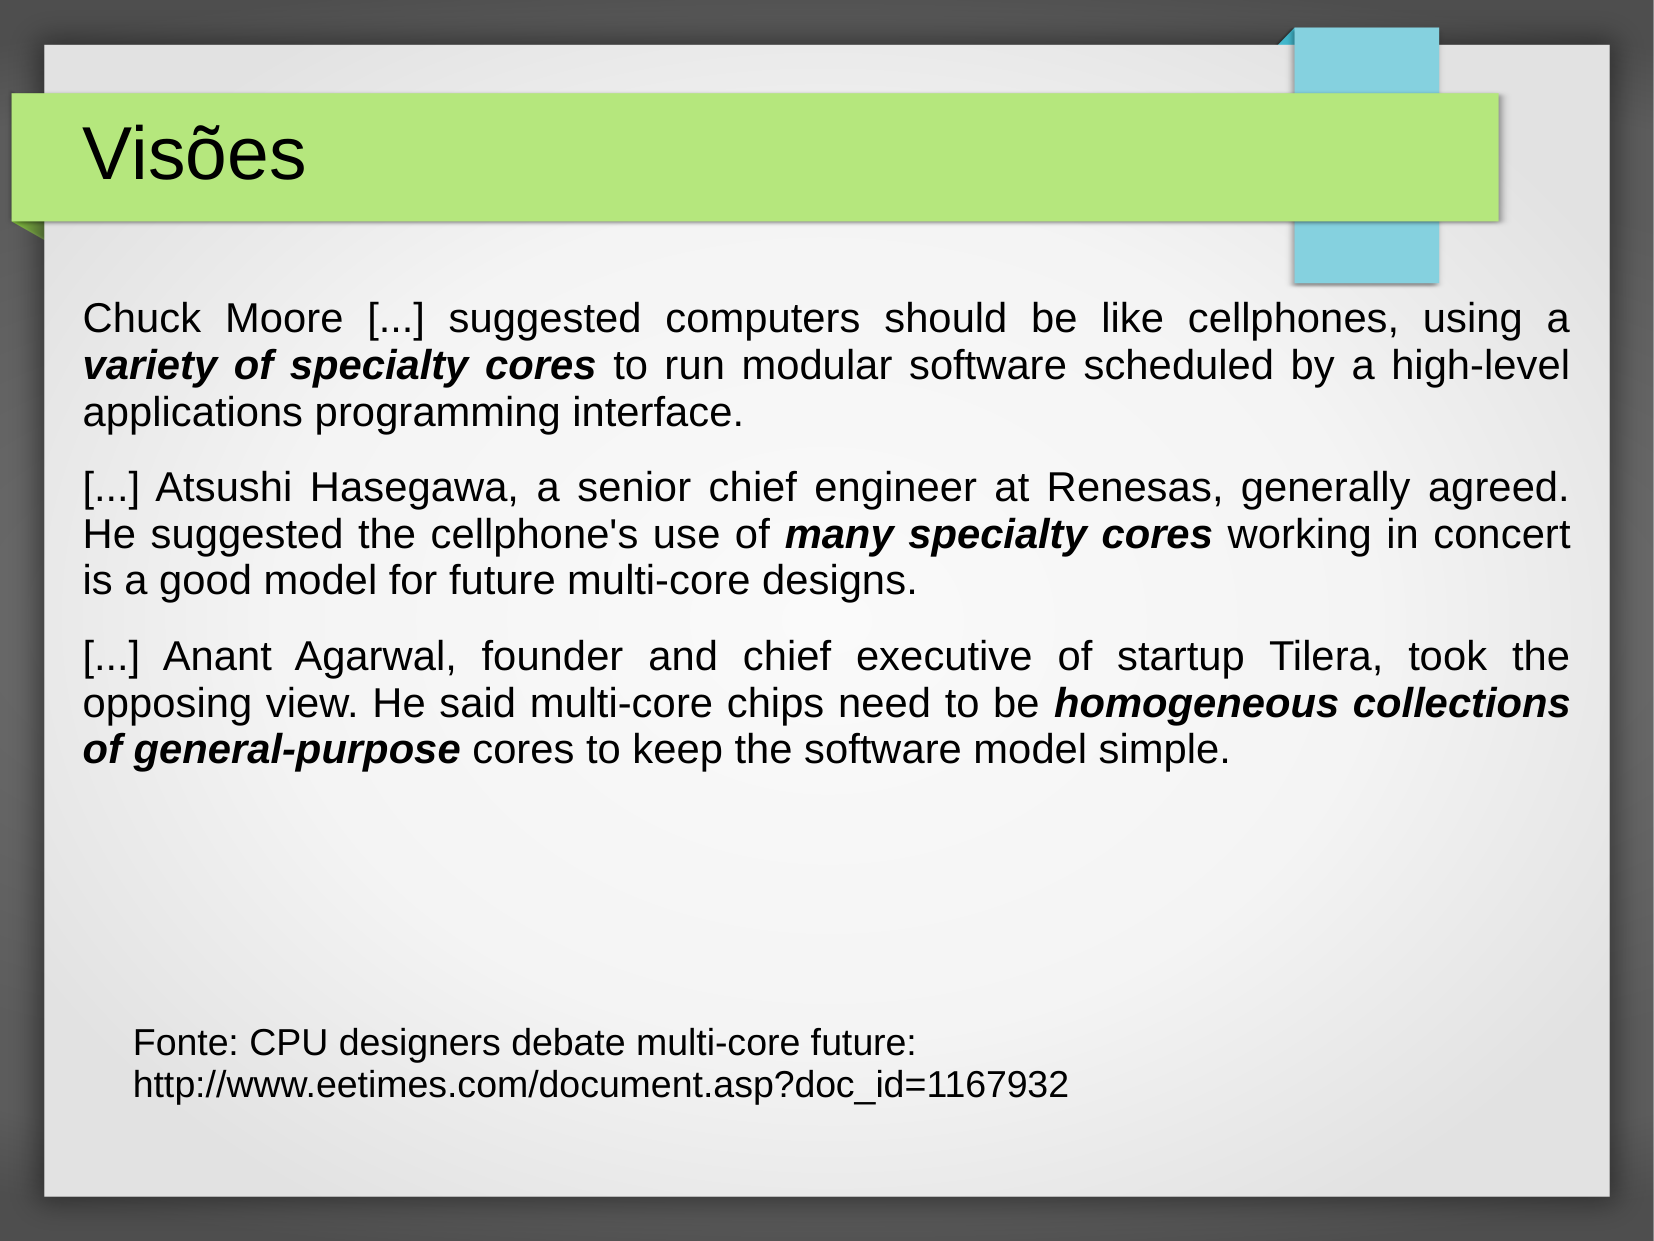

# Visões
Chuck Moore [...] suggested computers should be like cellphones, using a variety of specialty cores to run modular software scheduled by a high-level applications programming interface.
[...] Atsushi Hasegawa, a senior chief engineer at Renesas, generally agreed. He suggested the cellphone's use of many specialty cores working in concert is a good model for future multi-core designs.
[...] Anant Agarwal, founder and chief executive of startup Tilera, took the opposing view. He said multi-core chips need to be homogeneous collections of general-purpose cores to keep the software model simple.
Fonte: CPU designers debate multi-core future:
http://www.eetimes.com/document.asp?doc_id=1167932